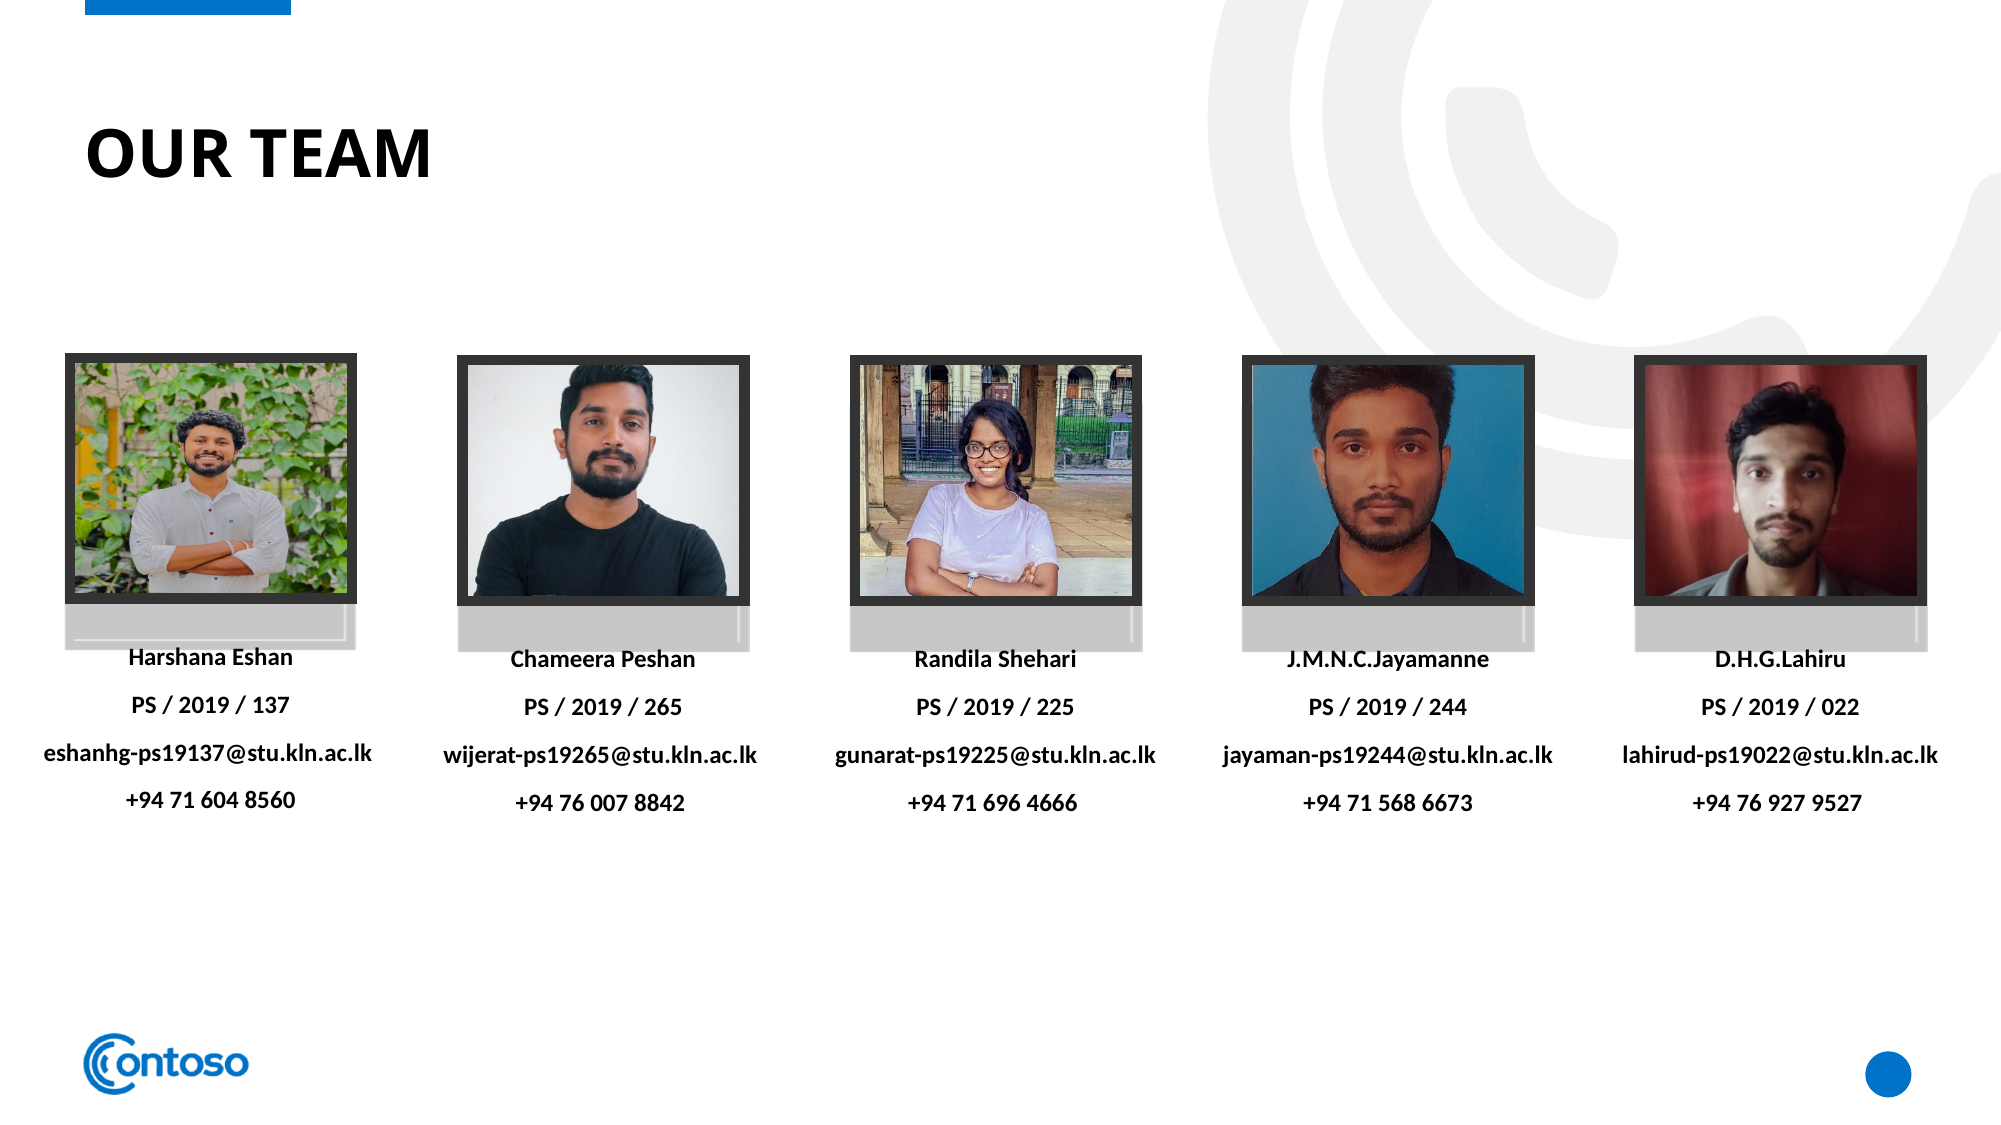

# Our team
Harshana Eshan
PS / 2019 / 137
eshanhg-ps19137@stu.kln.ac.lk
+94 71 604 8560
Chameera Peshan
PS / 2019 / 265
wijerat-ps19265@stu.kln.ac.lk
+94 76 007 8842
Randila Shehari
PS / 2019 / 225
gunarat-ps19225@stu.kln.ac.lk
+94 71 696 4666
J.M.N.C.Jayamanne
PS / 2019 / 244
jayaman-ps19244@stu.kln.ac.lk
+94 71 568 6673
D.H.G.Lahiru
PS / 2019 / 022
lahirud-ps19022@stu.kln.ac.lk
+94 76 927 9527